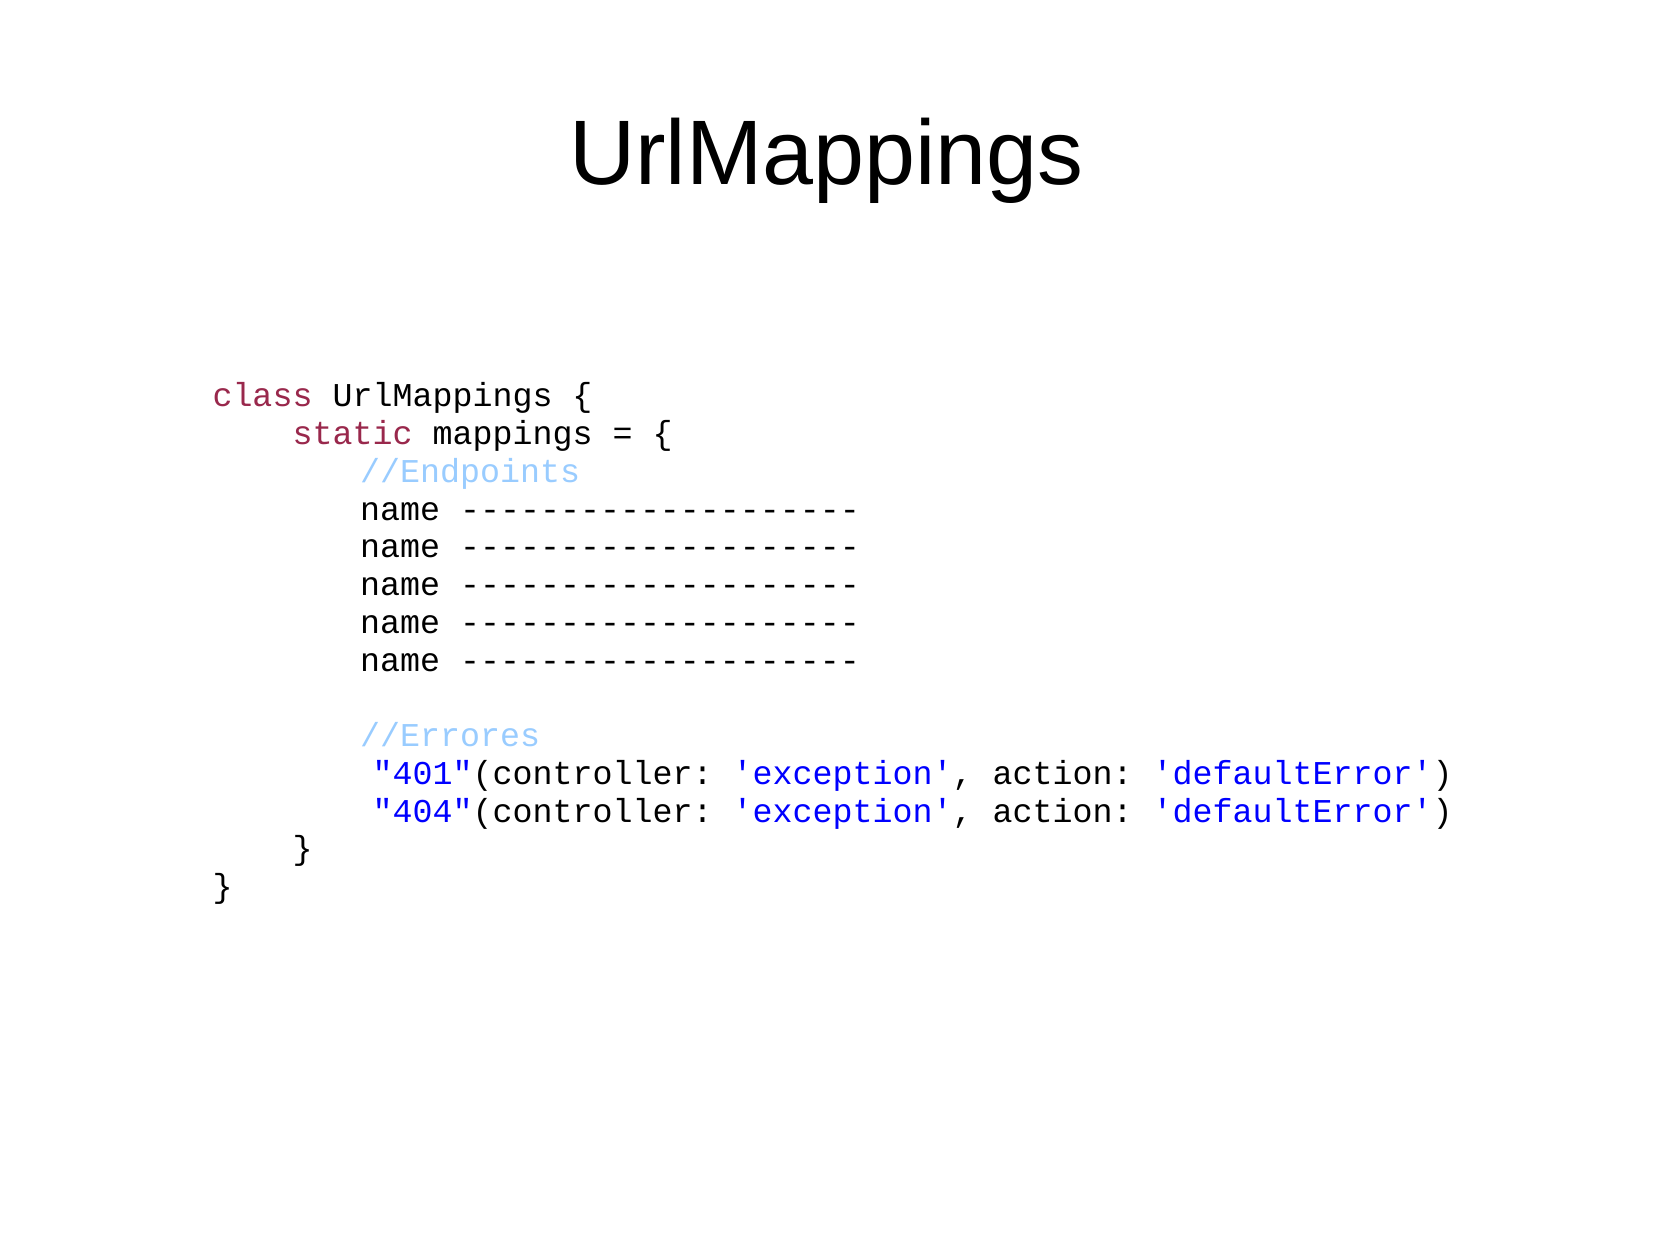

# UrlMappings
class UrlMappings {
 static mappings = {
		//Endpoints
		name --------------------
		name --------------------
		name --------------------
		name --------------------
		name --------------------
		//Errores
 "401"(controller: 'exception', action: 'defaultError')
 "404"(controller: 'exception', action: 'defaultError')
 }
}